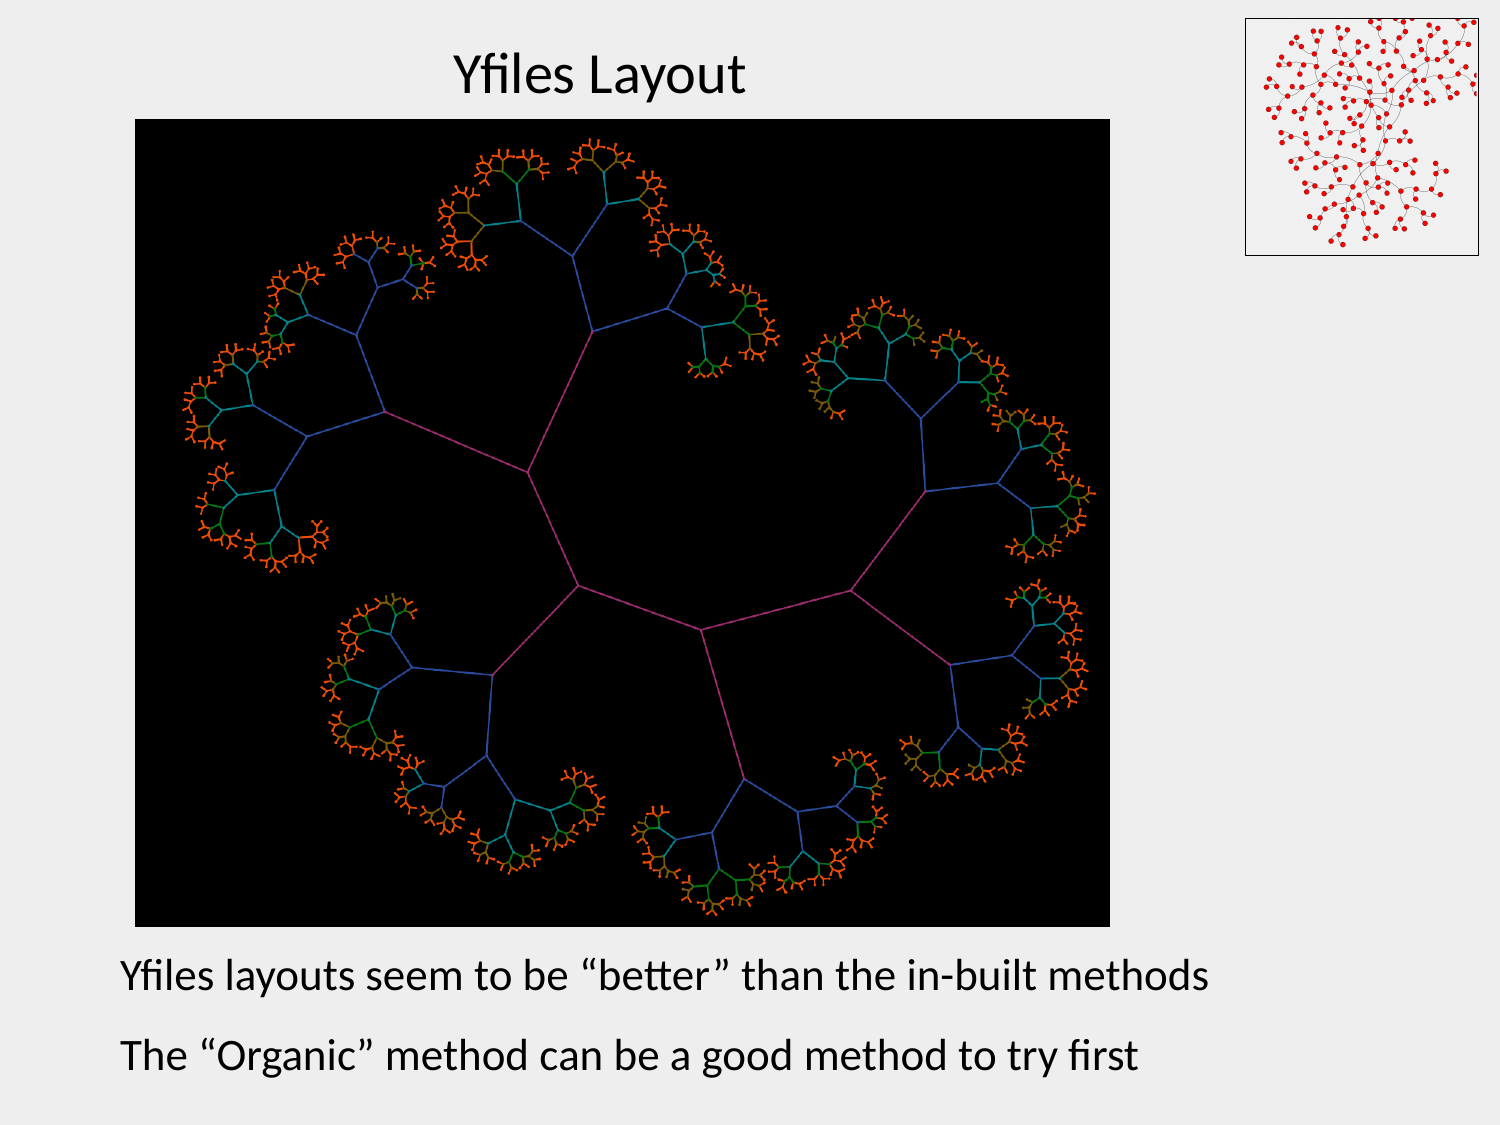

Yfiles Layout
Yfiles layouts seem to be “better” than the in-built methods
The “Organic” method can be a good method to try first